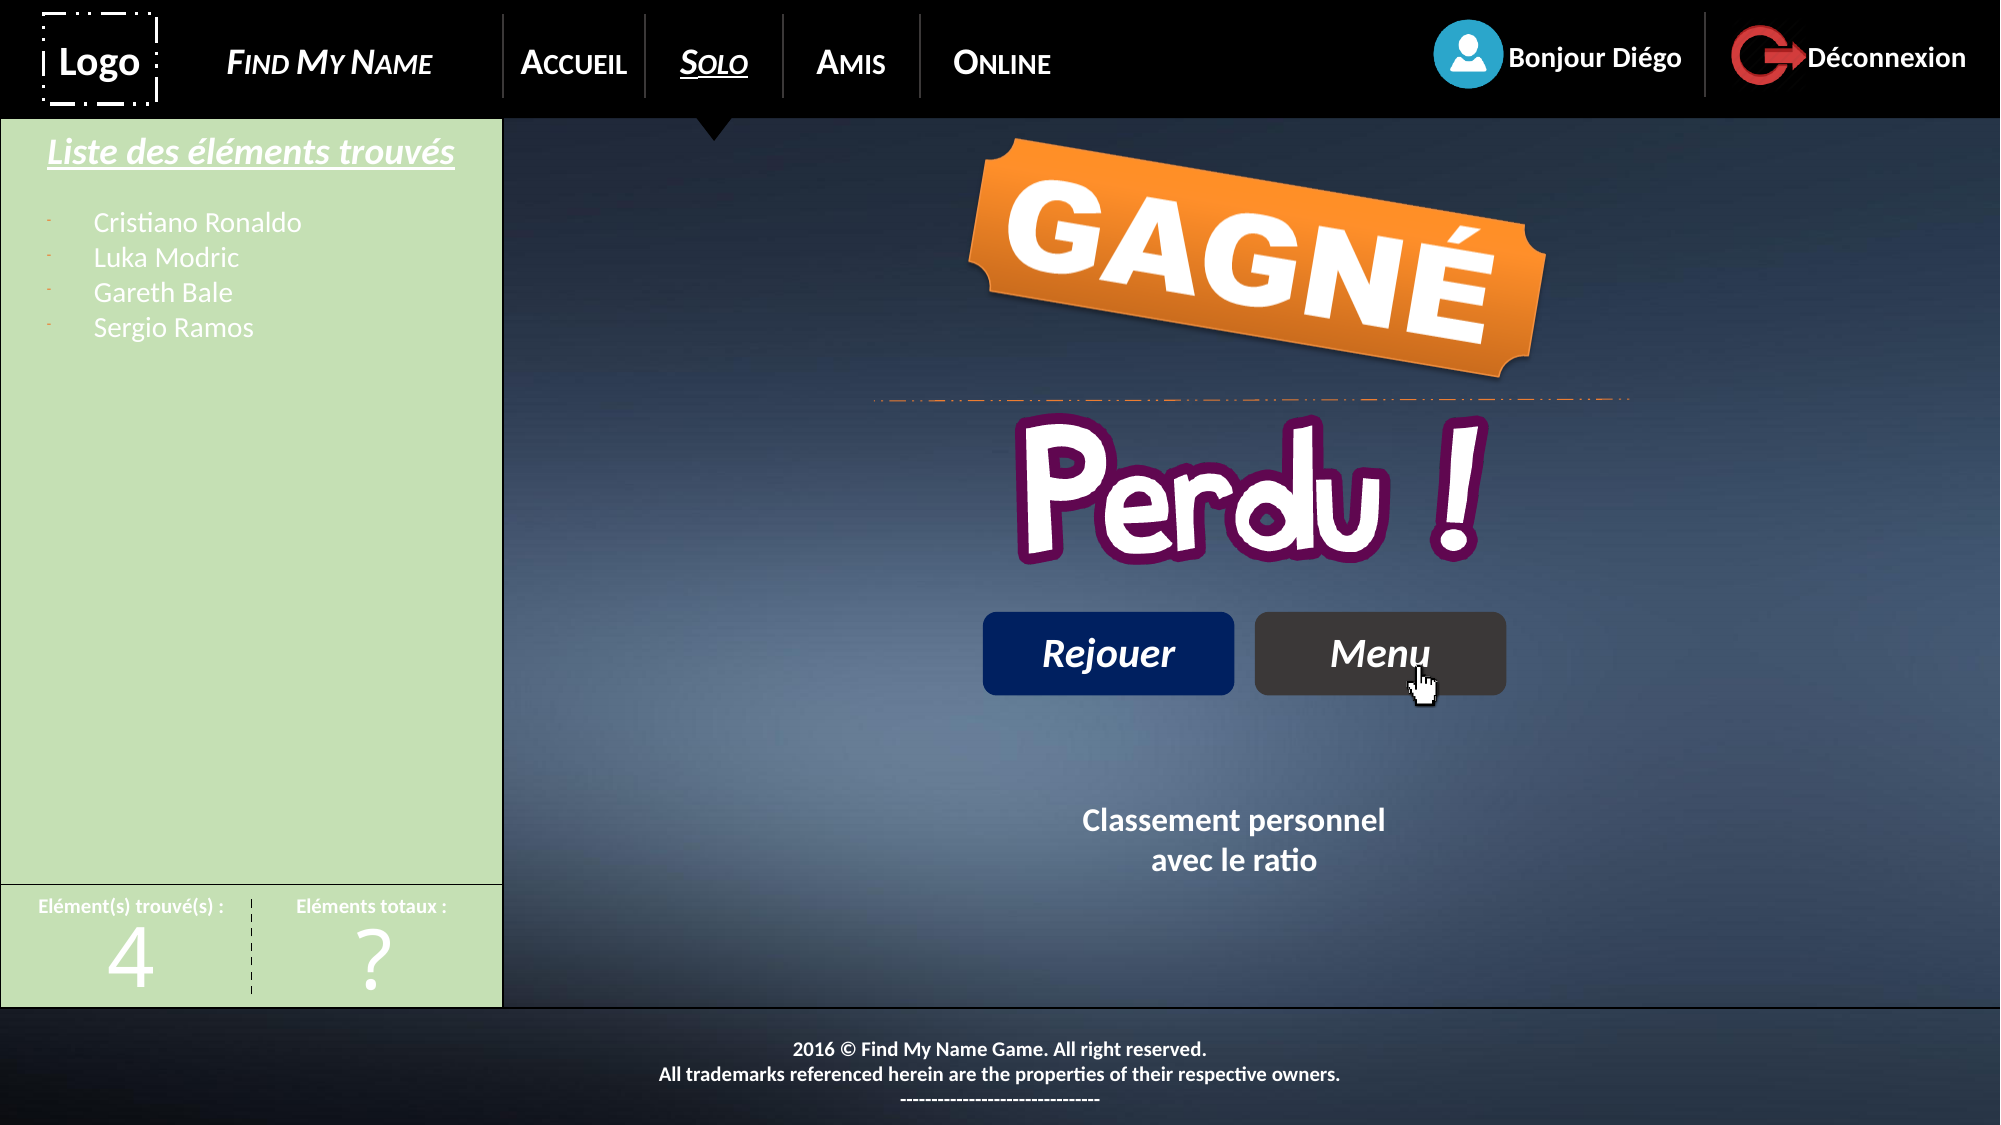

Logo
Bonjour Diégo
Déconnexion
FIND MY NAME
ACCUEIL
SOLO
AMIS
ONLINE
Liste des éléments trouvés
Cristiano Ronaldo
Luka Modric
Gareth Bale
Sergio Ramos
Rejouer
Menu
Classement personnel
avec le ratio
Elément(s) trouvé(s) :
Eléments totaux :
4
?
2016 © Find My Name Game. All right reserved.
All trademarks referenced herein are the properties of their respective owners.
--------------------------------